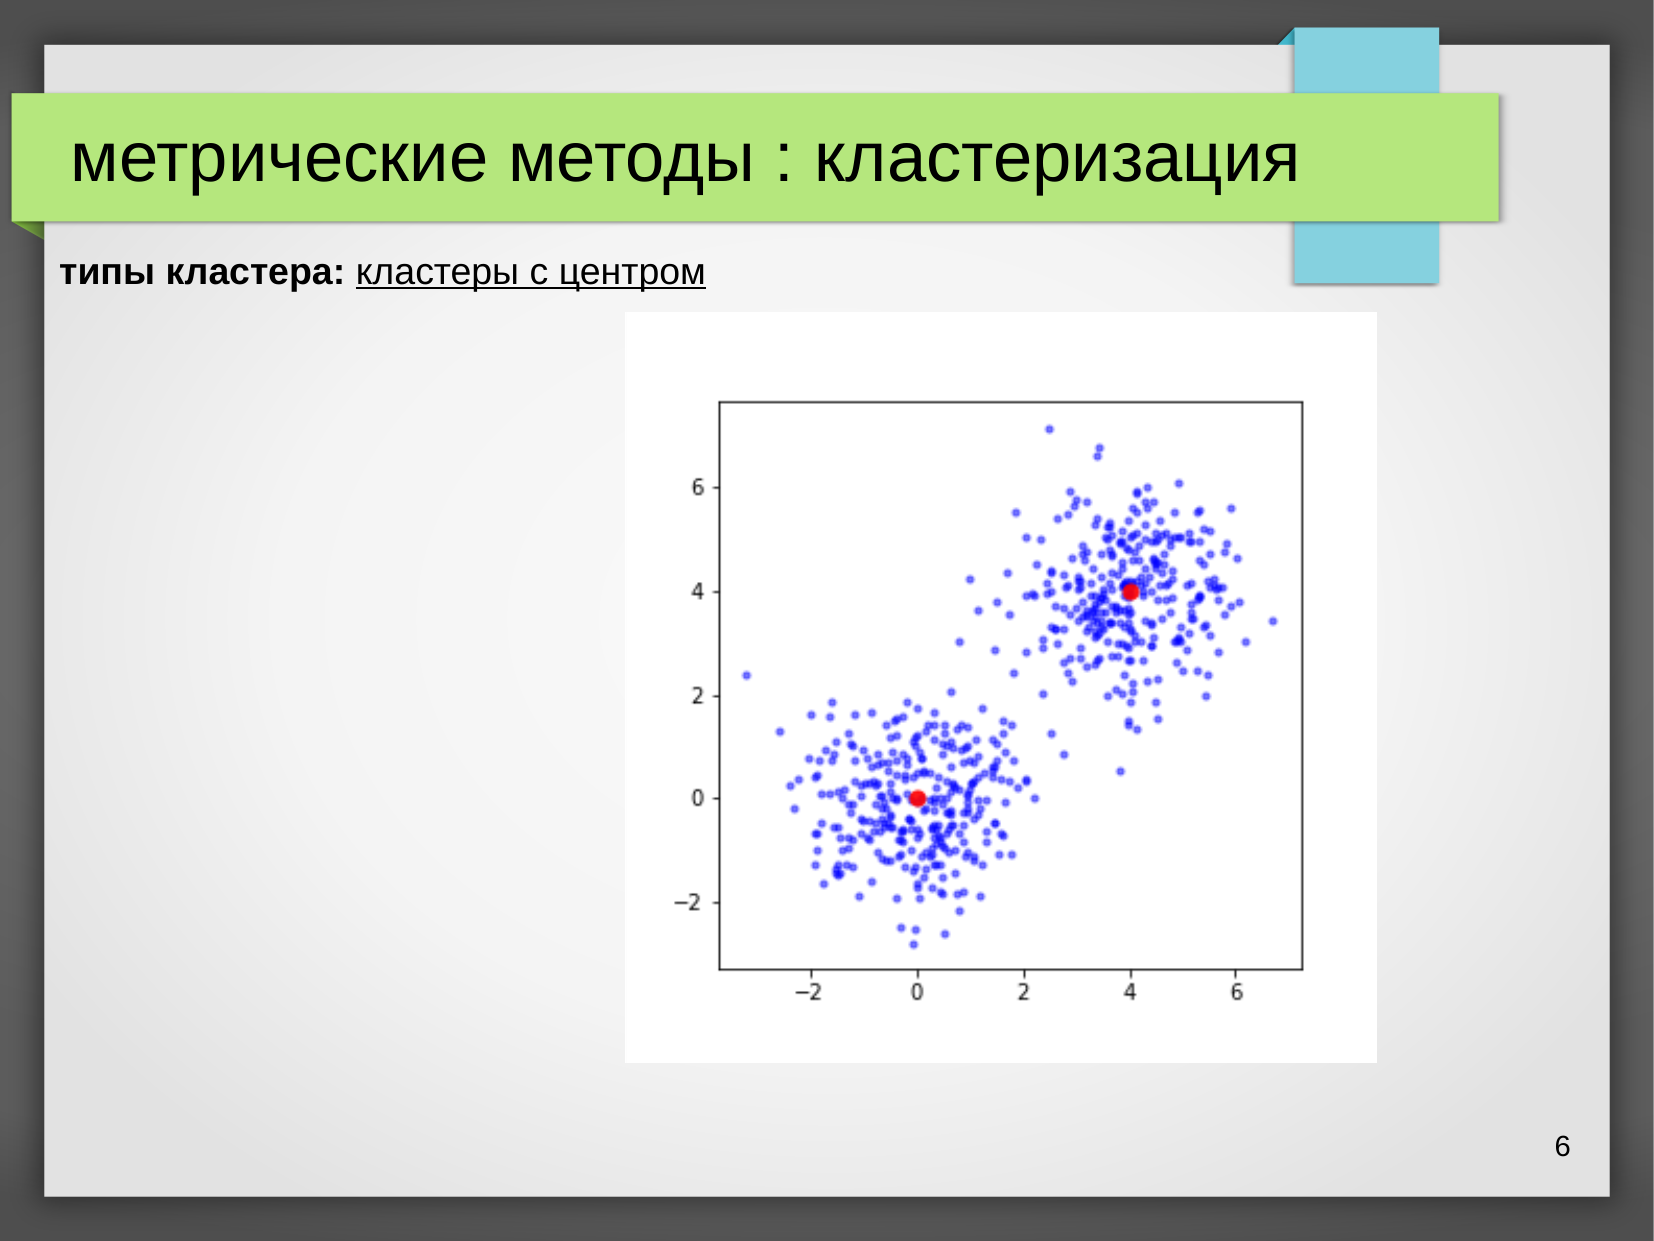

метрические методы : кластеризация
# типы кластера: кластеры с центром
6